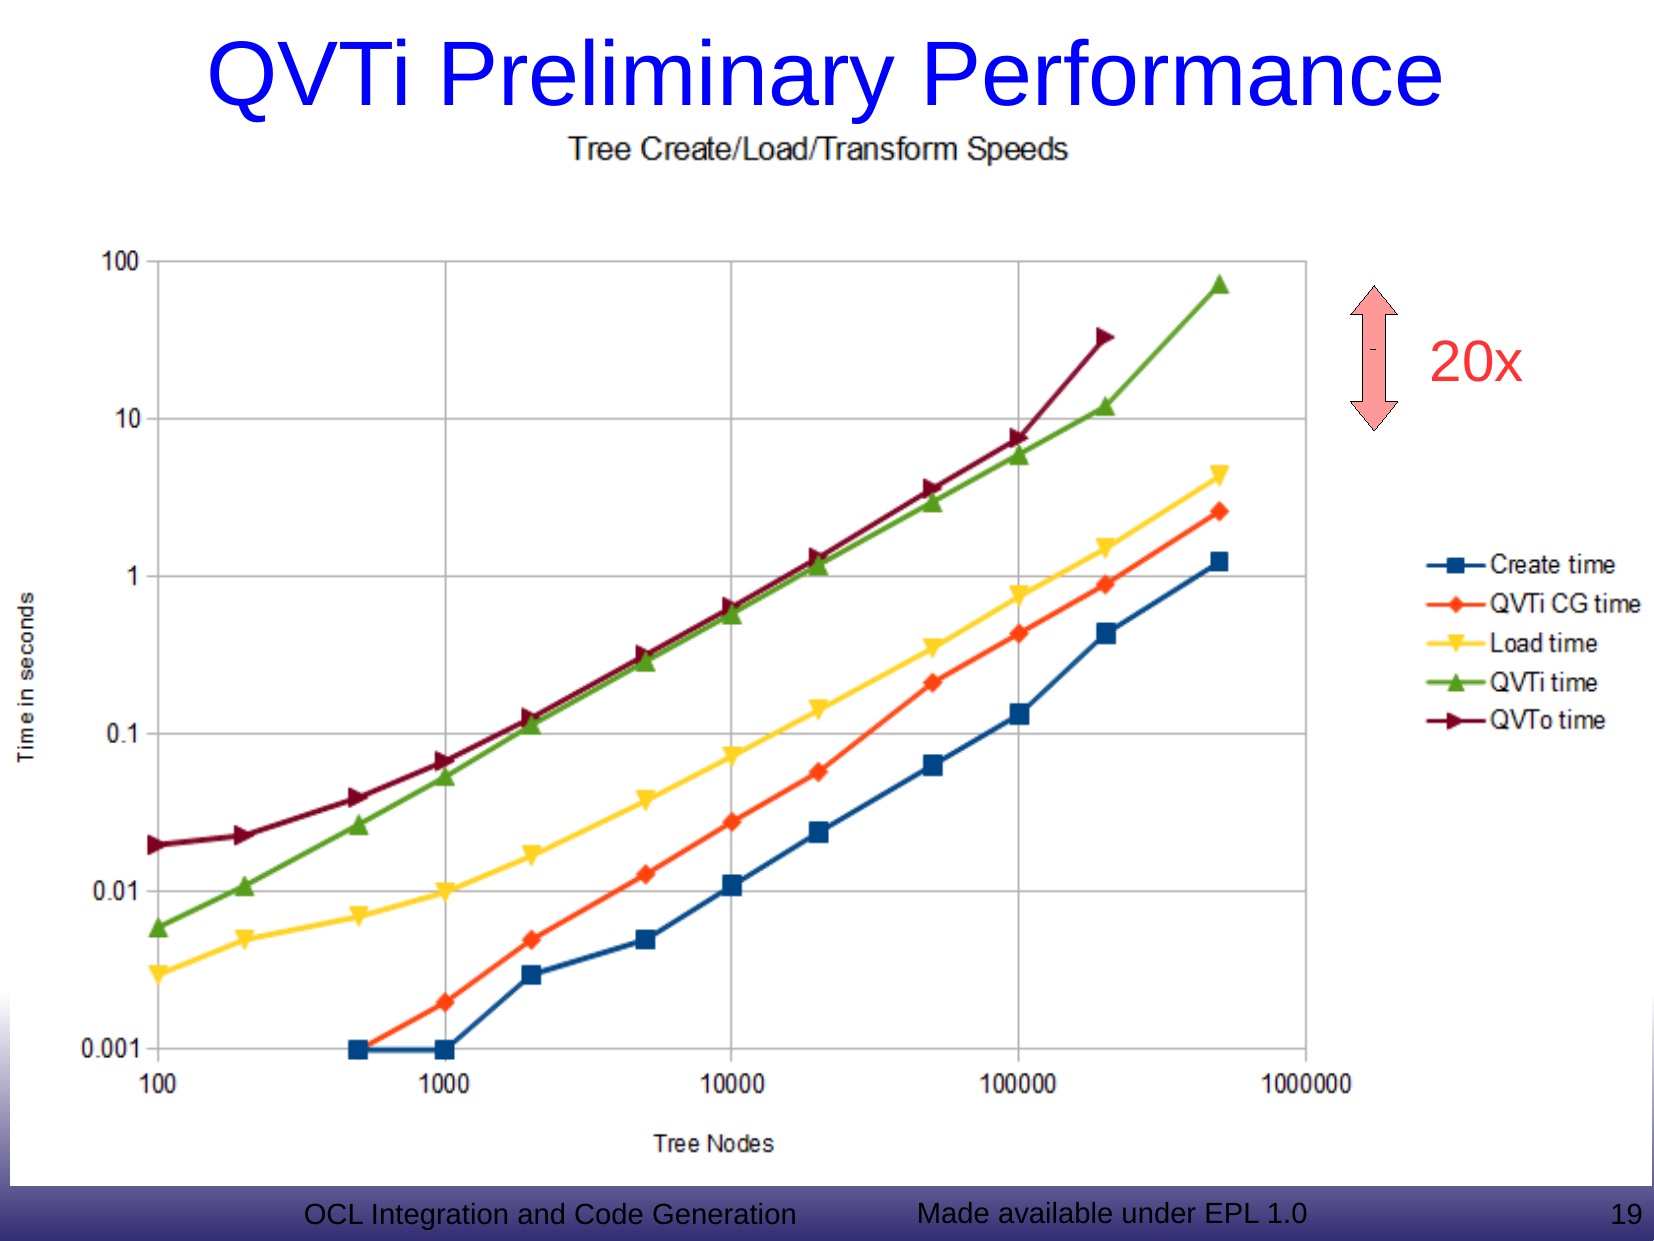

# QVTi Preliminary Performance
20x
OCL Integration and Code Generation
19